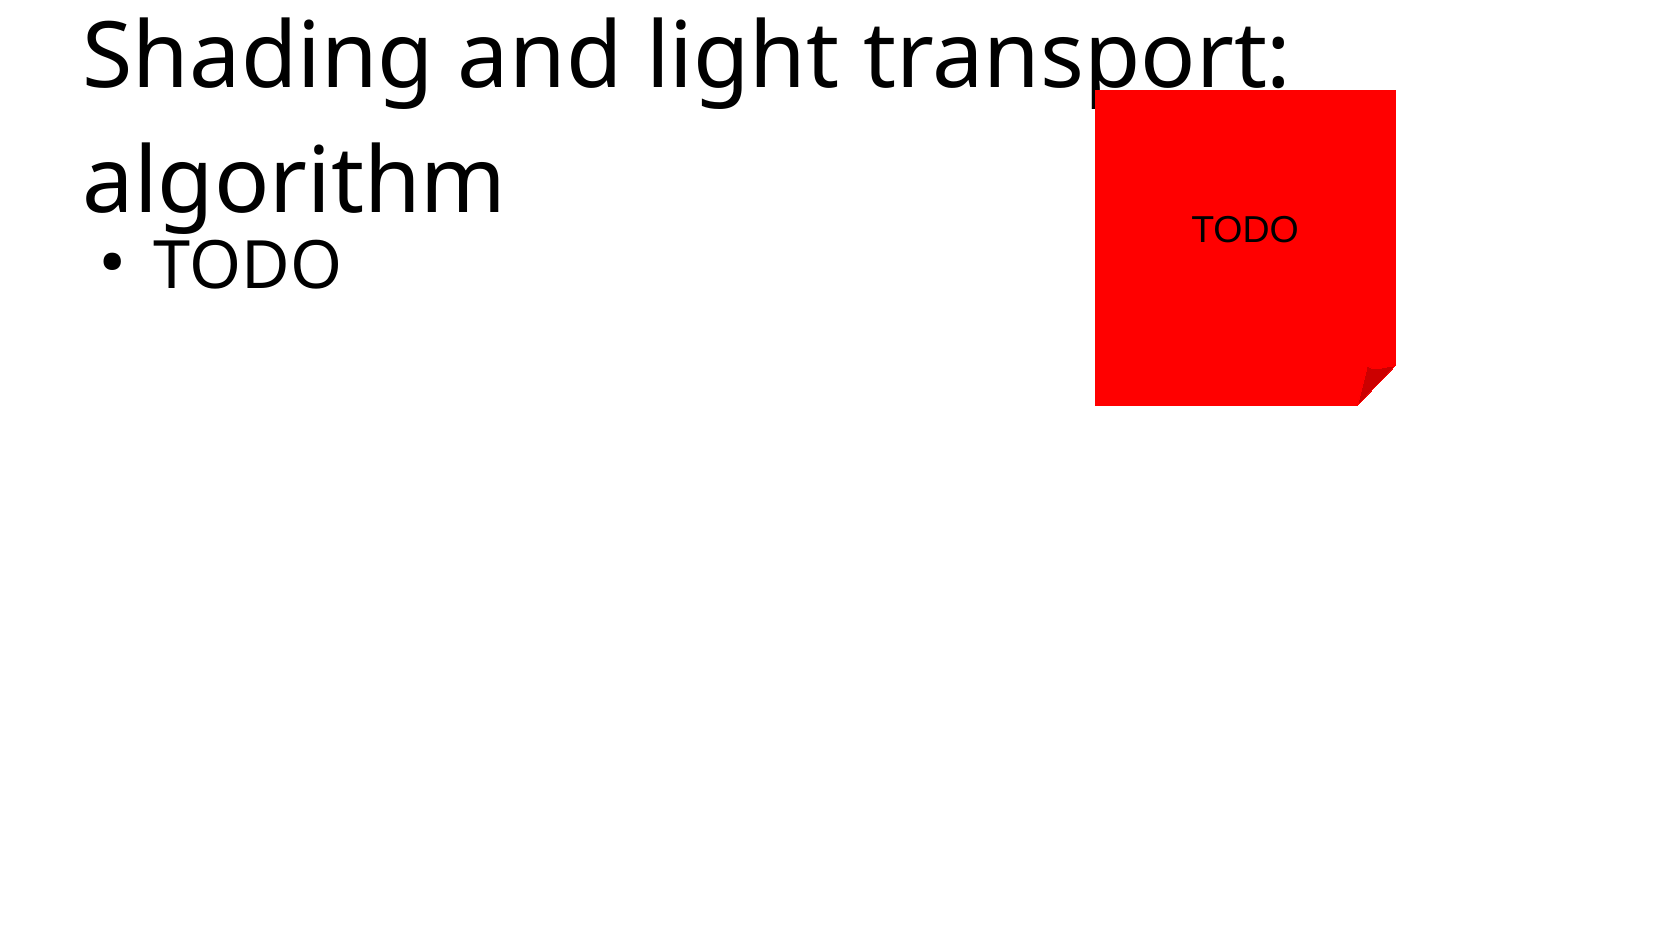

# Shading and light transport: algorithm
TODO
TODO